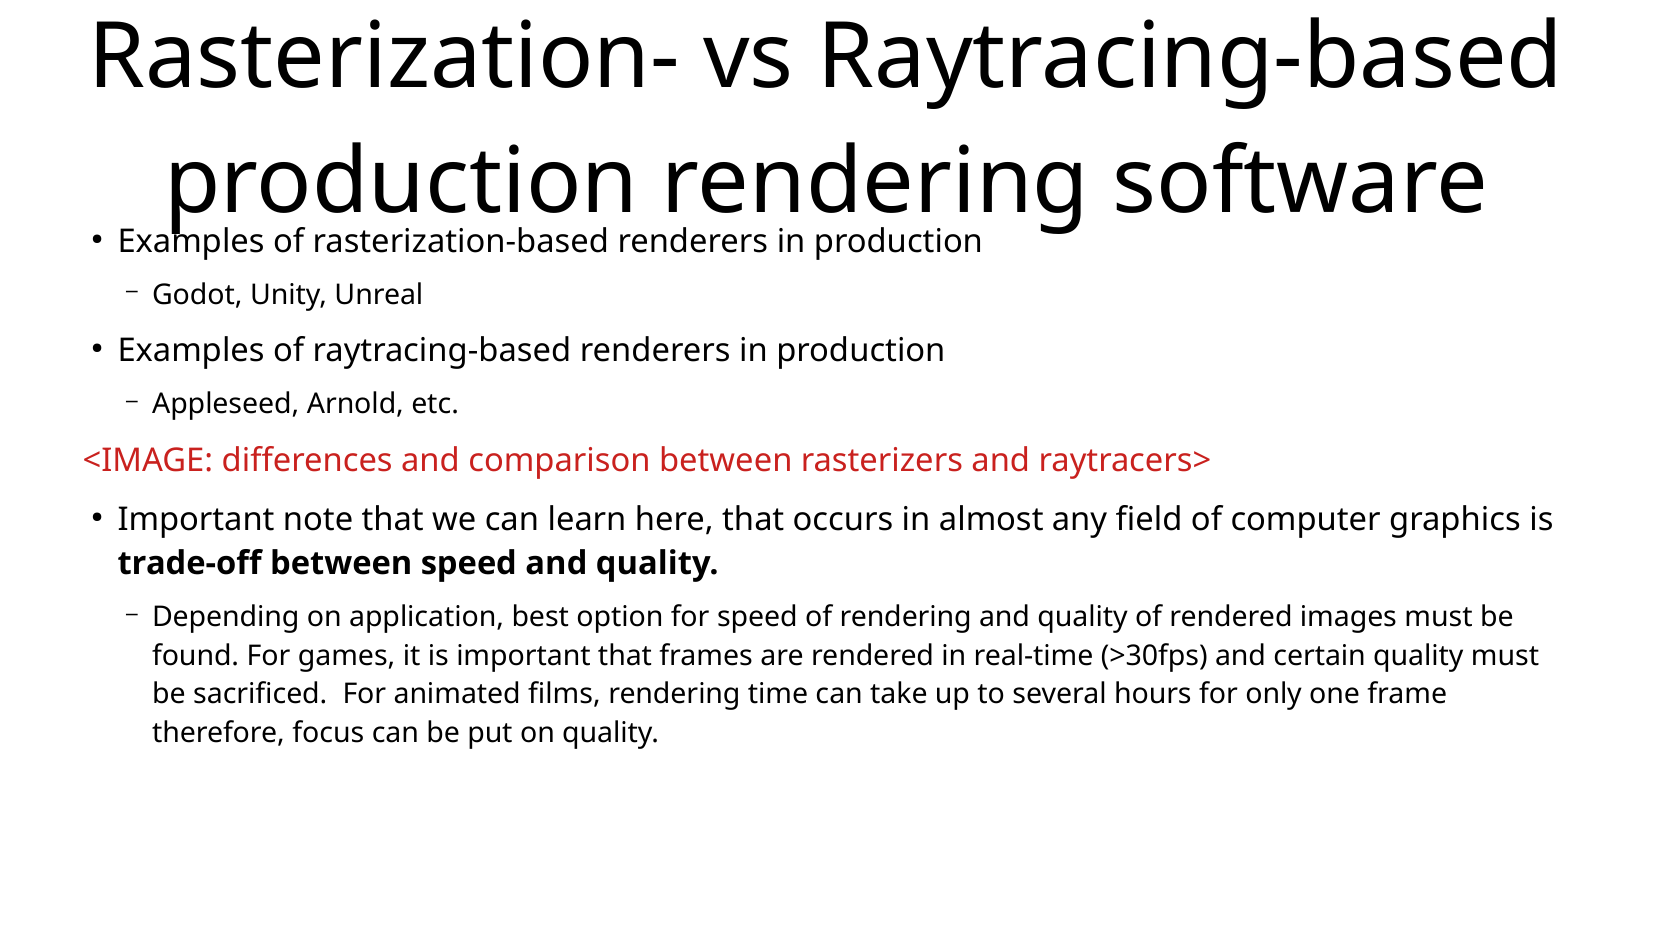

# Rasterization- vs Raytracing-based production rendering software
Examples of rasterization-based renderers in production
Godot, Unity, Unreal
Examples of raytracing-based renderers in production
Appleseed, Arnold, etc.
<IMAGE: differences and comparison between rasterizers and raytracers>
Important note that we can learn here, that occurs in almost any field of computer graphics is trade-off between speed and quality.
Depending on application, best option for speed of rendering and quality of rendered images must be found. For games, it is important that frames are rendered in real-time (>30fps) and certain quality must be sacrificed. For animated films, rendering time can take up to several hours for only one frame therefore, focus can be put on quality.